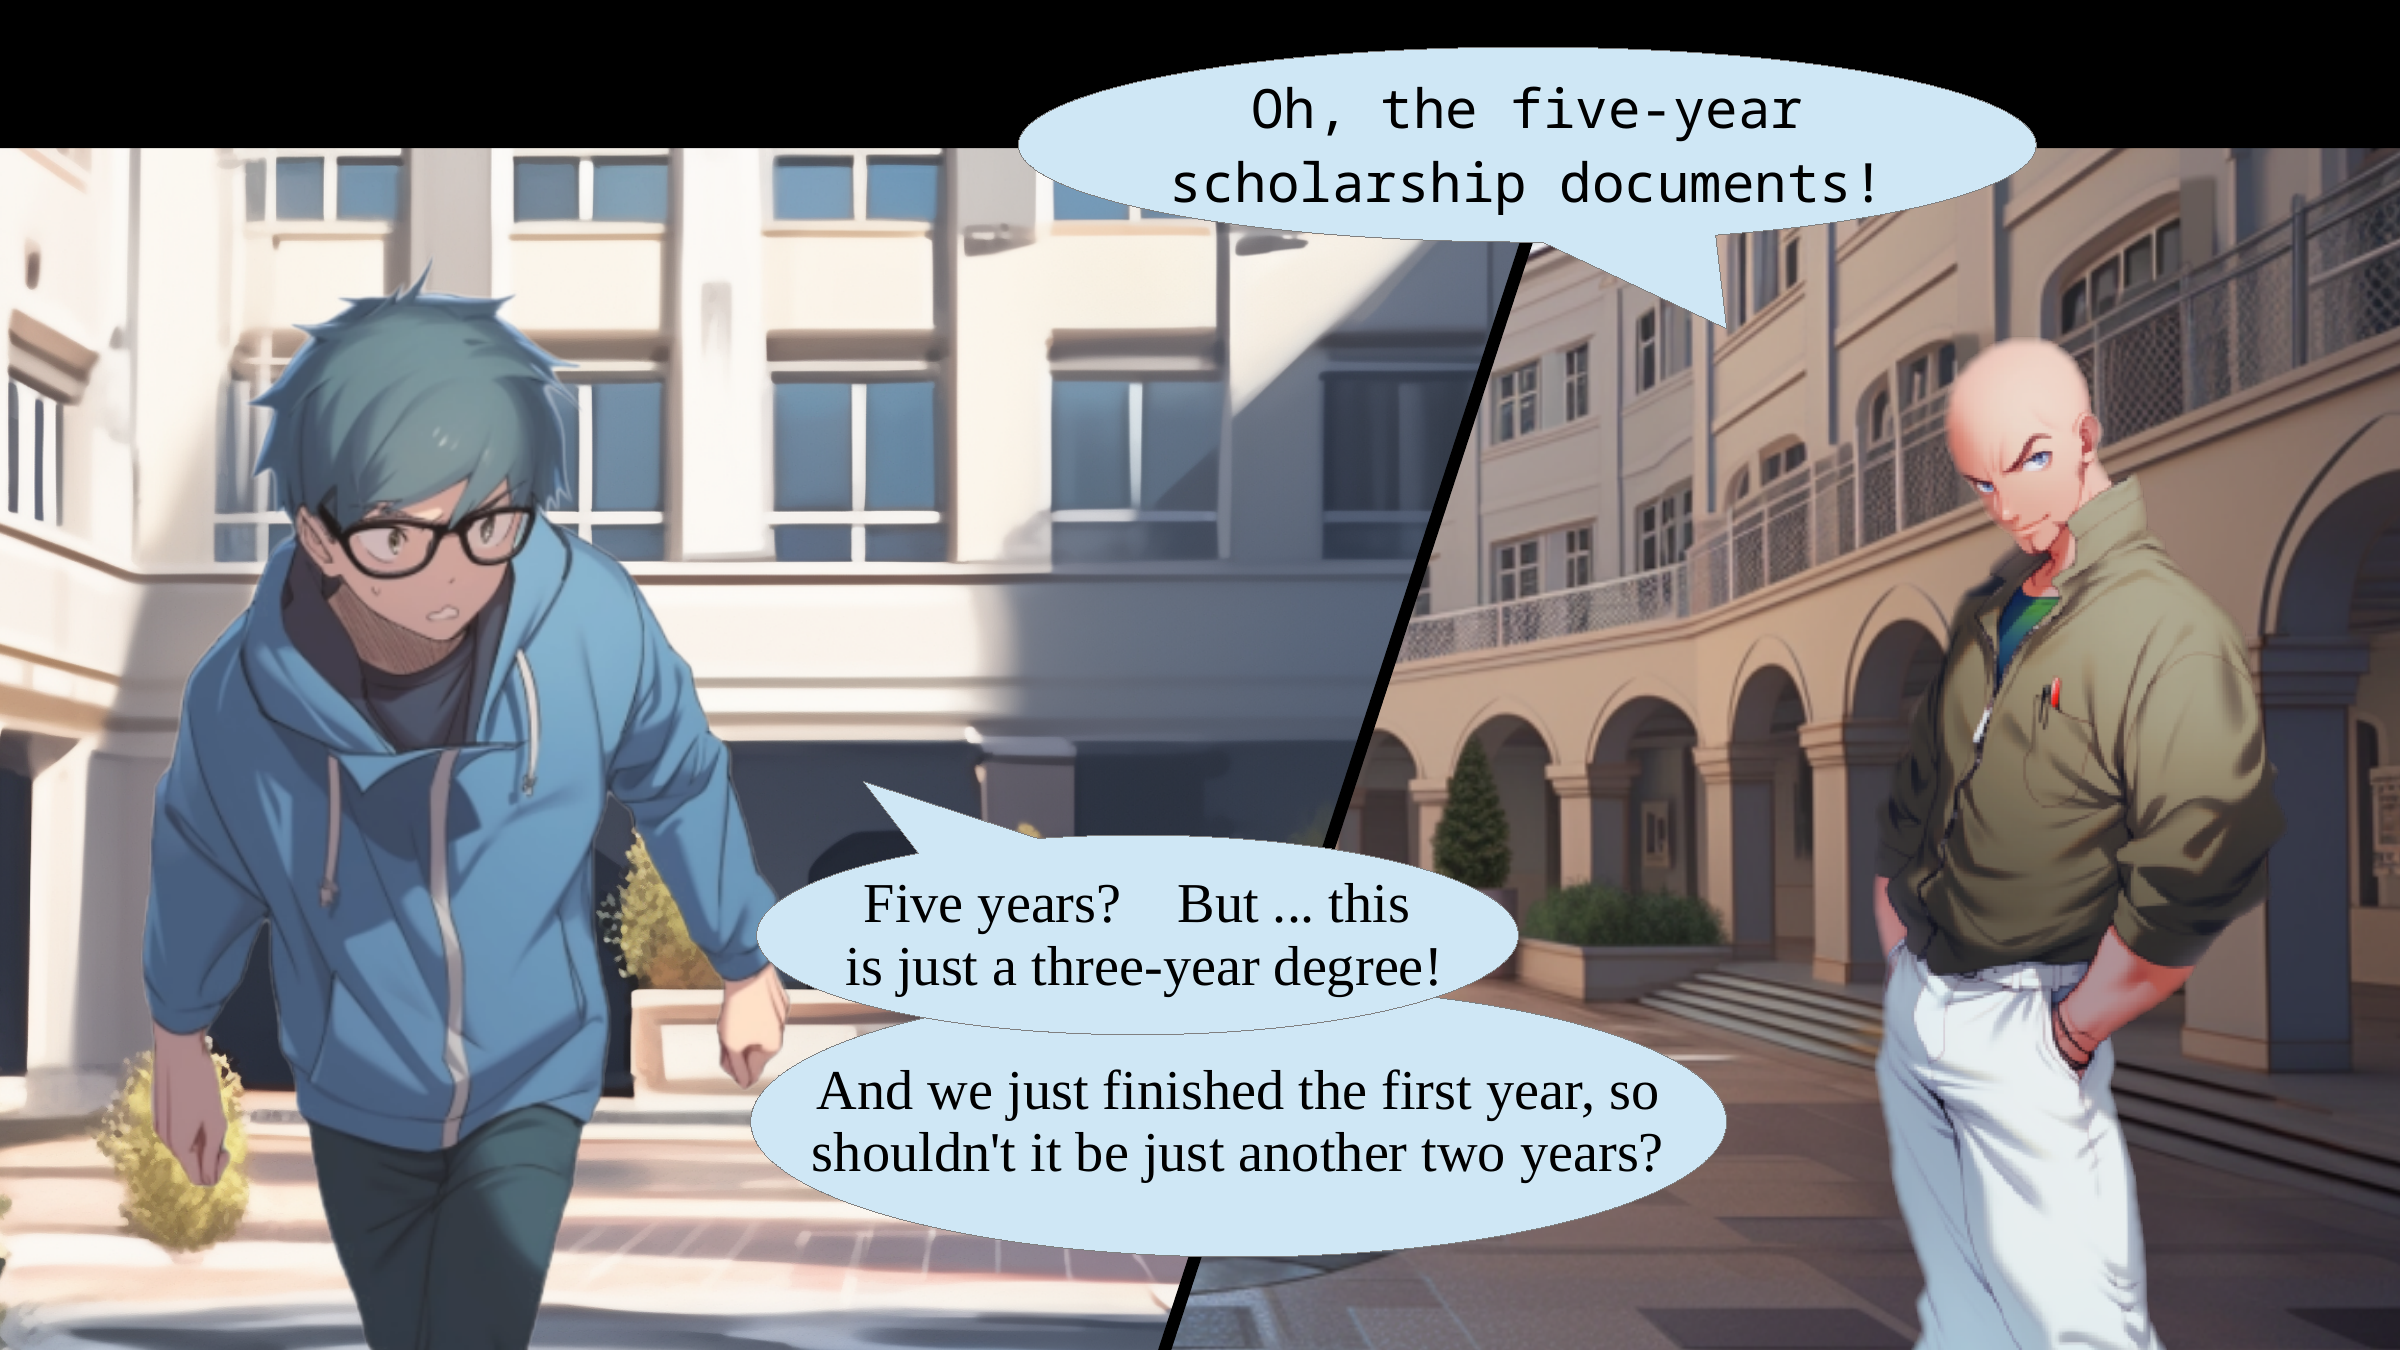

Oh, the five-year
scholarship documents!
Five years? But ... this
 is just a three-year degree!
And we just finished the first year, so
shouldn't it be just another two years?